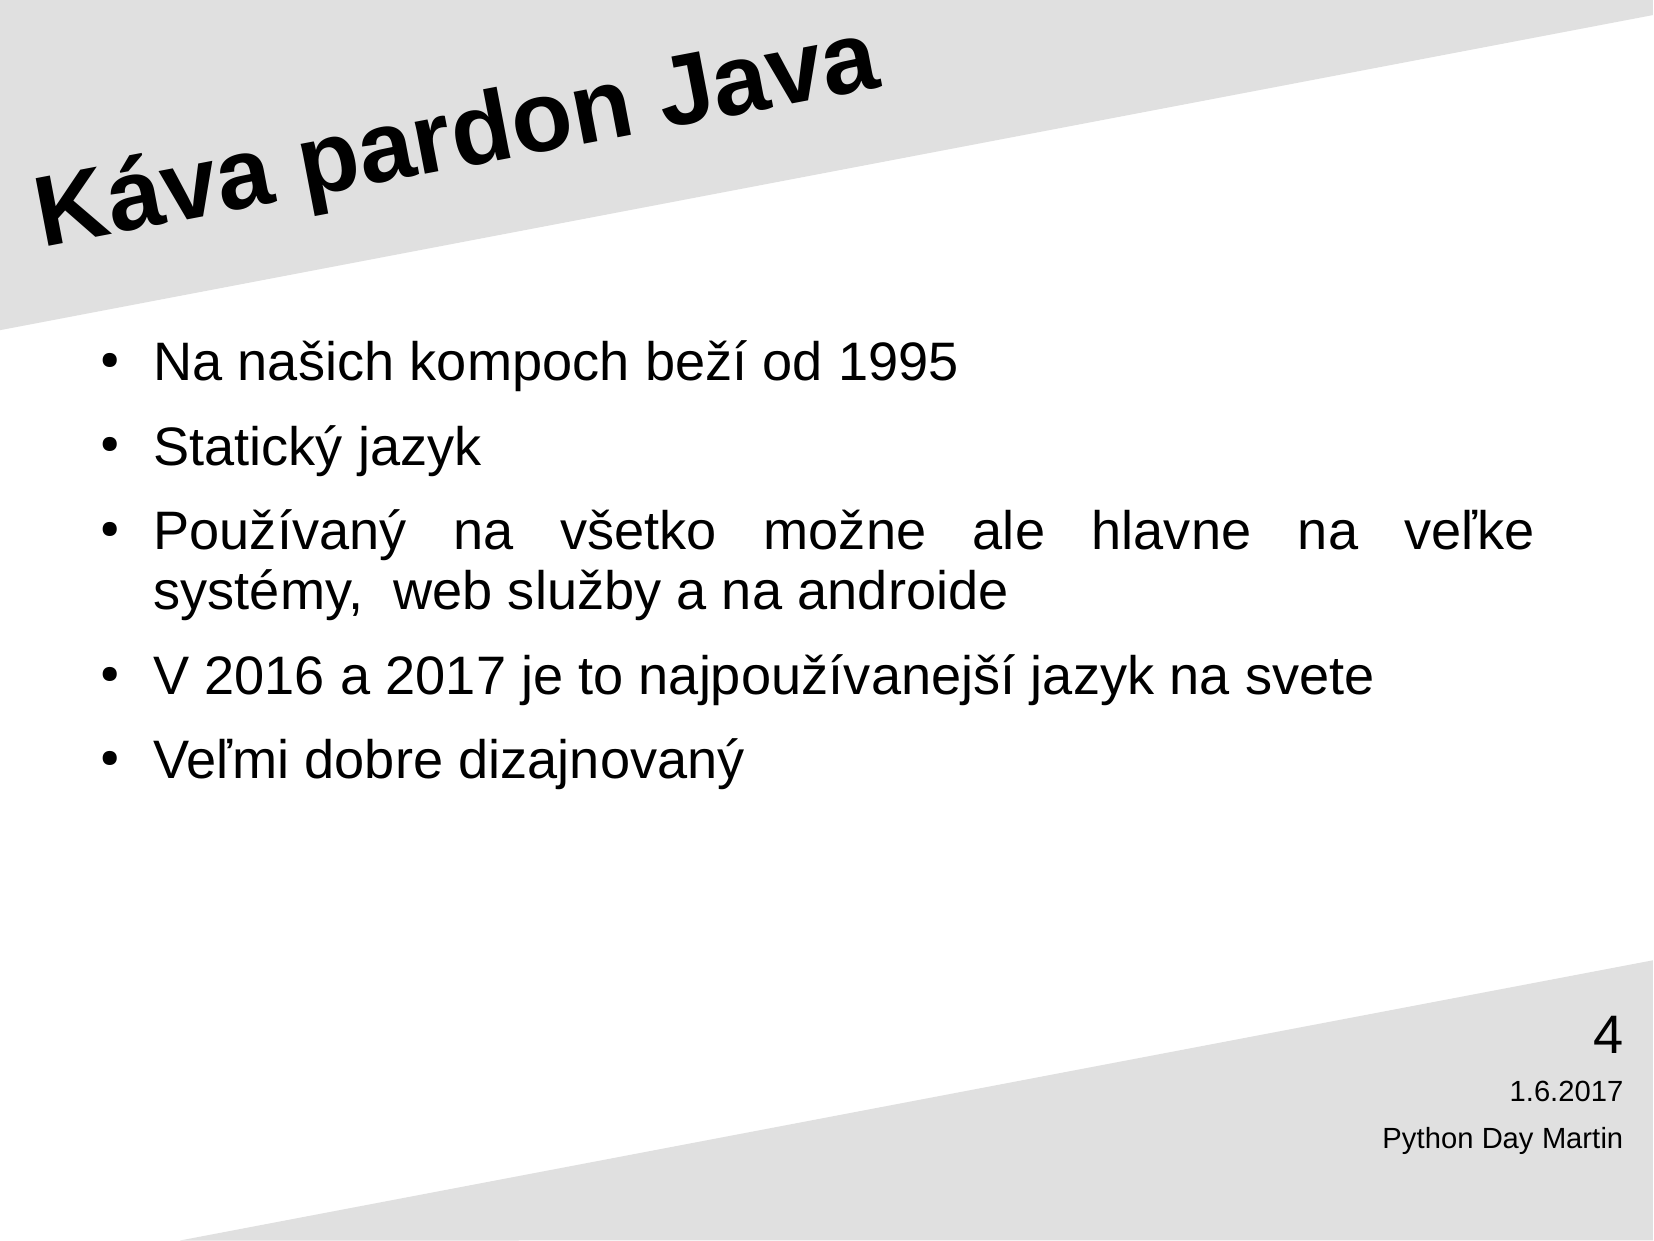

# Káva pardon Java
Na našich kompoch beží od 1995
Statický jazyk
Používaný na všetko možne ale hlavne na veľke systémy, web služby a na androide
V 2016 a 2017 je to najpoužívanejší jazyk na svete
Veľmi dobre dizajnovaný
4
Your footer here.